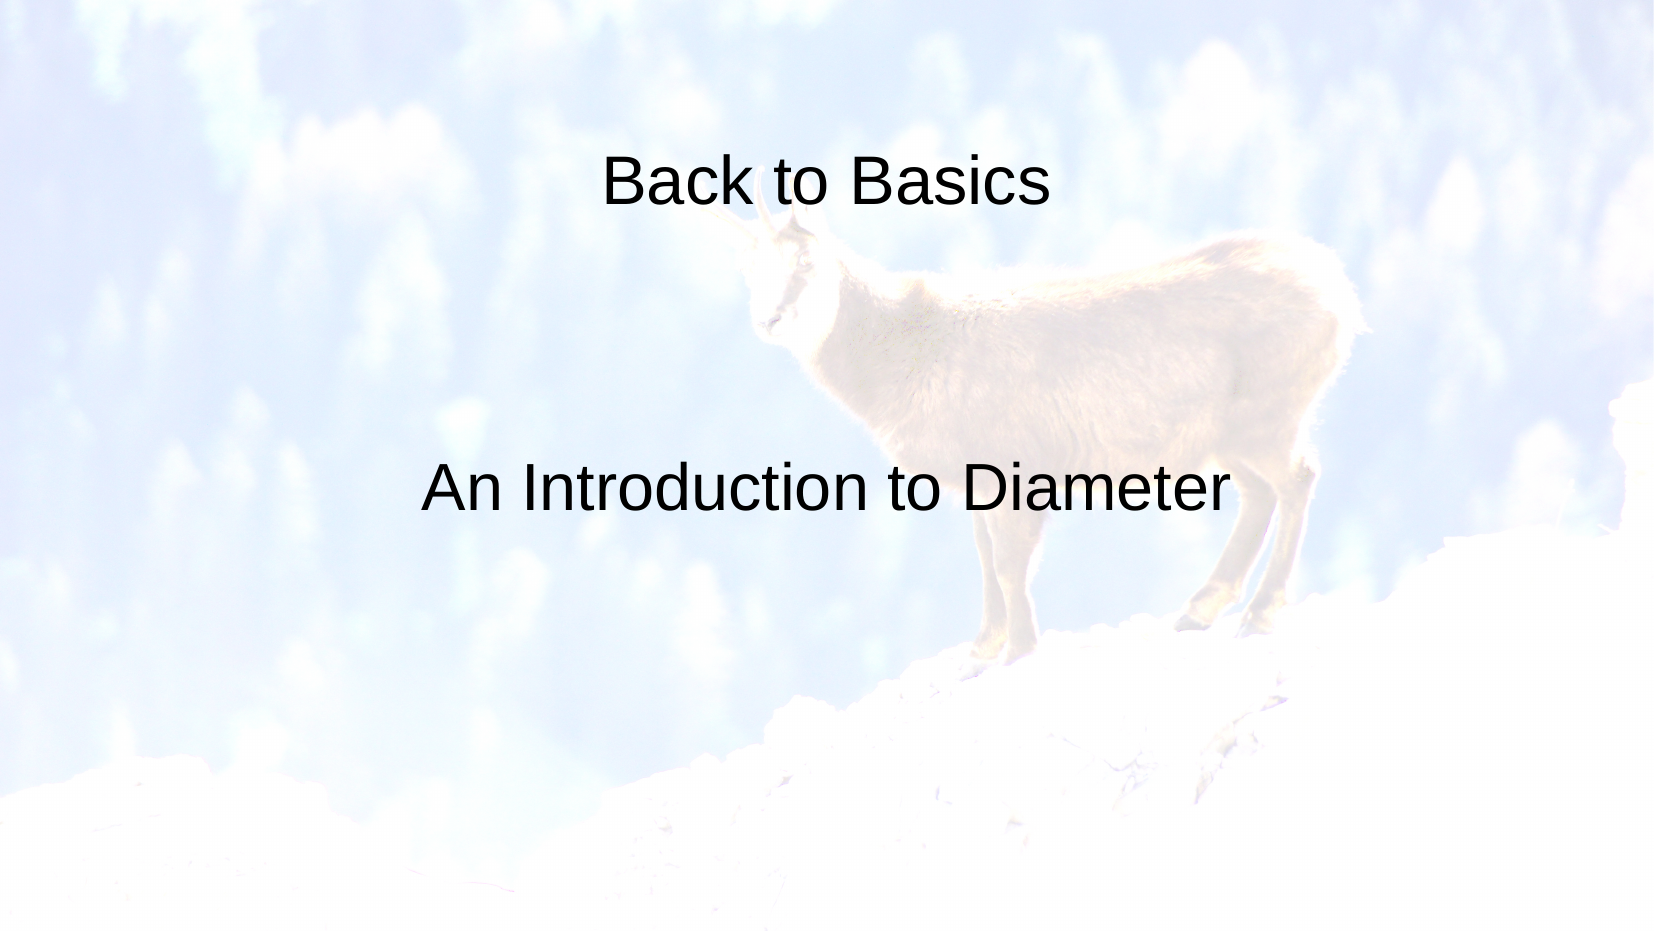

# Back to Basics
An Introduction to Diameter